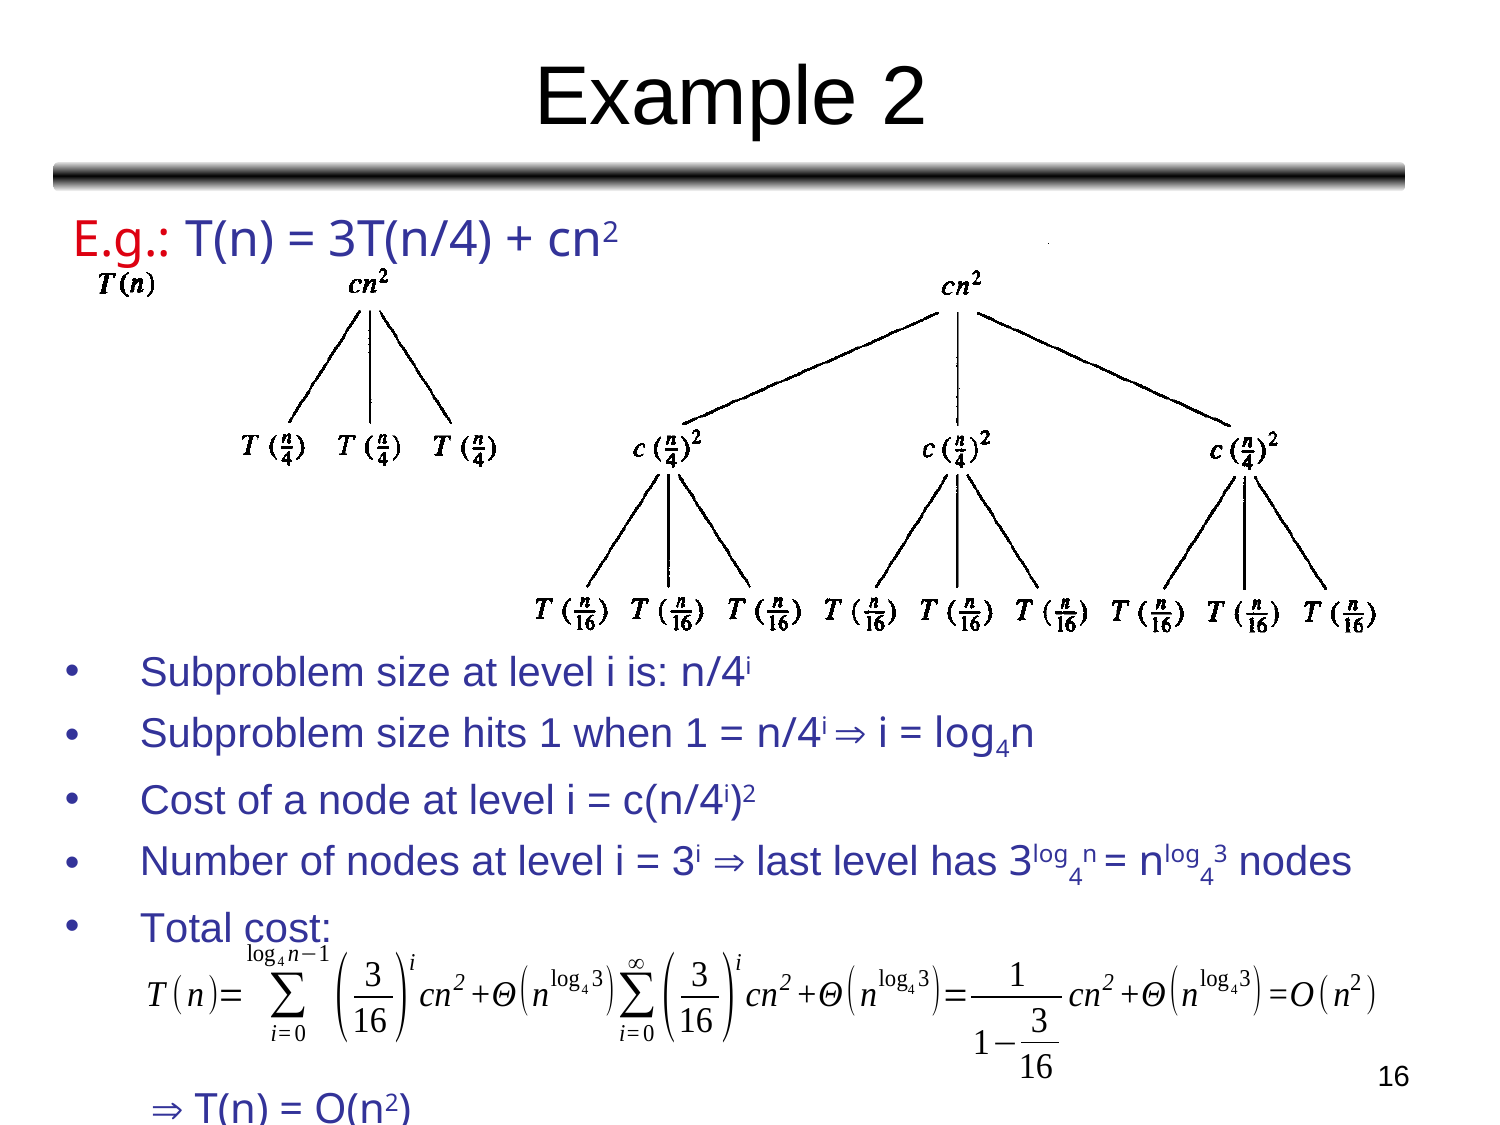

# Example 2
E.g.: T(n) = 3T(n/4) + cn2
Subproblem size at level i is: n/4i
Subproblem size hits 1 when 1 = n/4i  i = log4n
Cost of a node at level i = c(n/4i)2
Number of nodes at level i = 3i  last level has 3log4n = nlog43 nodes
Total cost:
	  T(n) = O(n2)
16